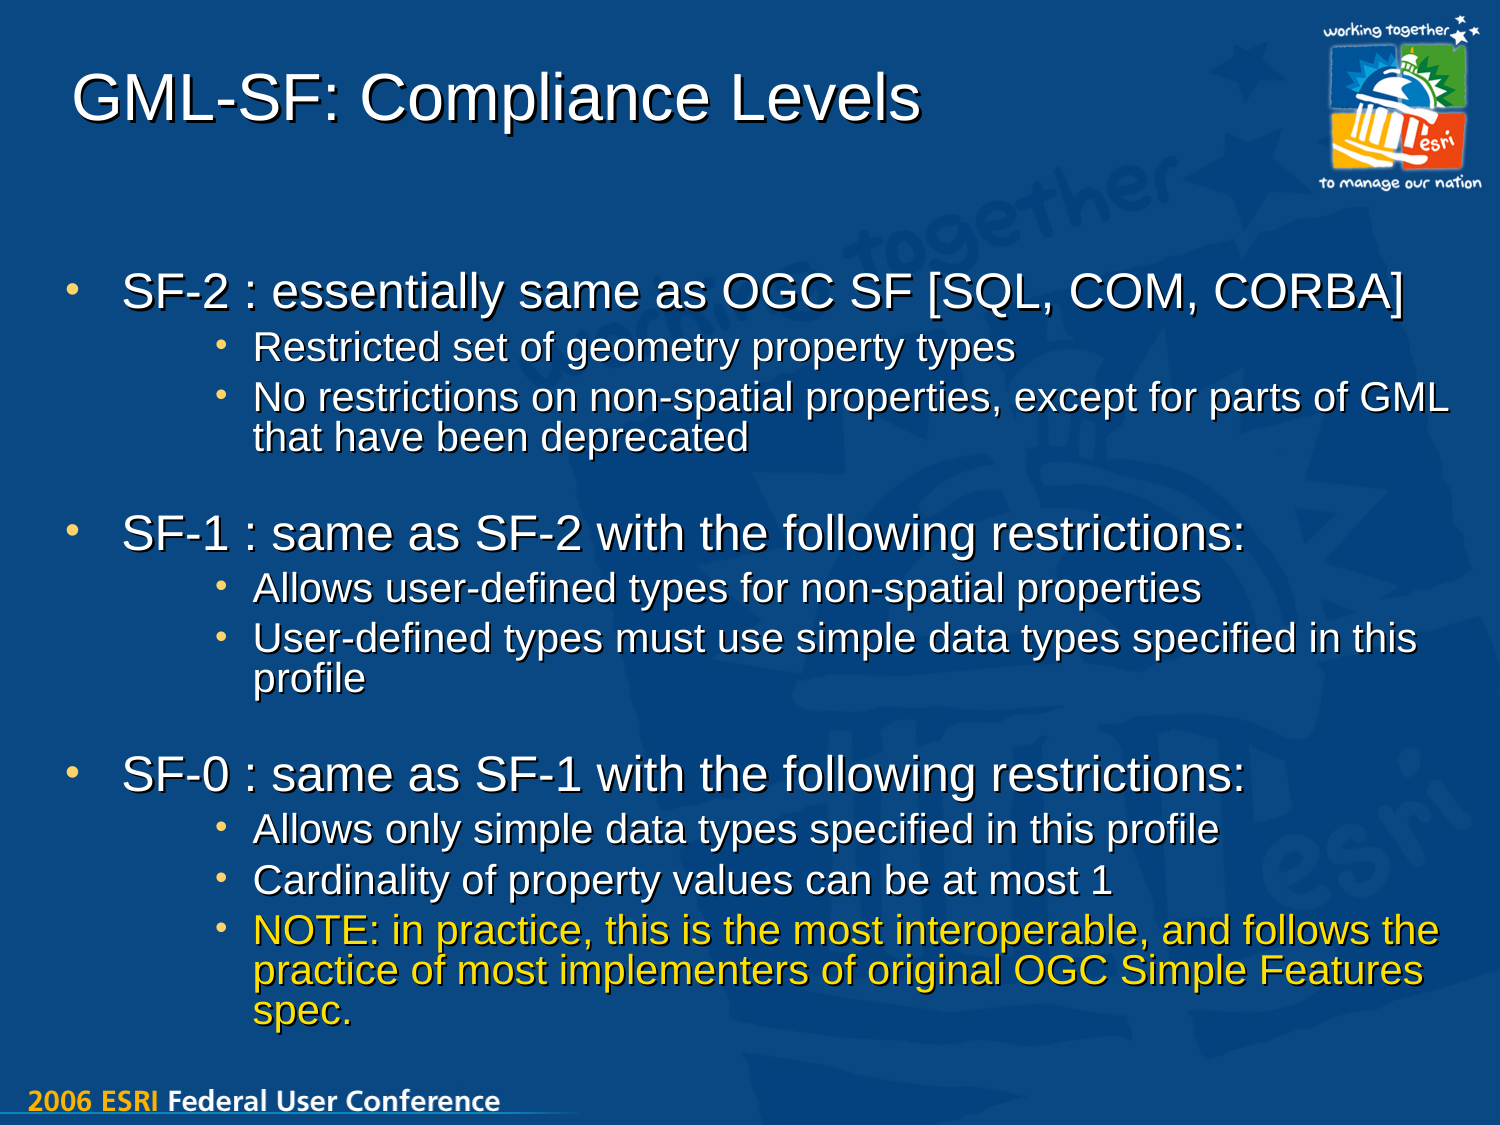

# GML-SF: Compliance Levels
SF-2 : essentially same as OGC SF [SQL, COM, CORBA]
Restricted set of geometry property types
No restrictions on non-spatial properties, except for parts of GML that have been deprecated
SF-1 : same as SF-2 with the following restrictions:
Allows user-defined types for non-spatial properties
User-defined types must use simple data types specified in this profile
SF-0 : same as SF-1 with the following restrictions:
Allows only simple data types specified in this profile
Cardinality of property values can be at most 1
NOTE: in practice, this is the most interoperable, and follows the practice of most implementers of original OGC Simple Features spec.